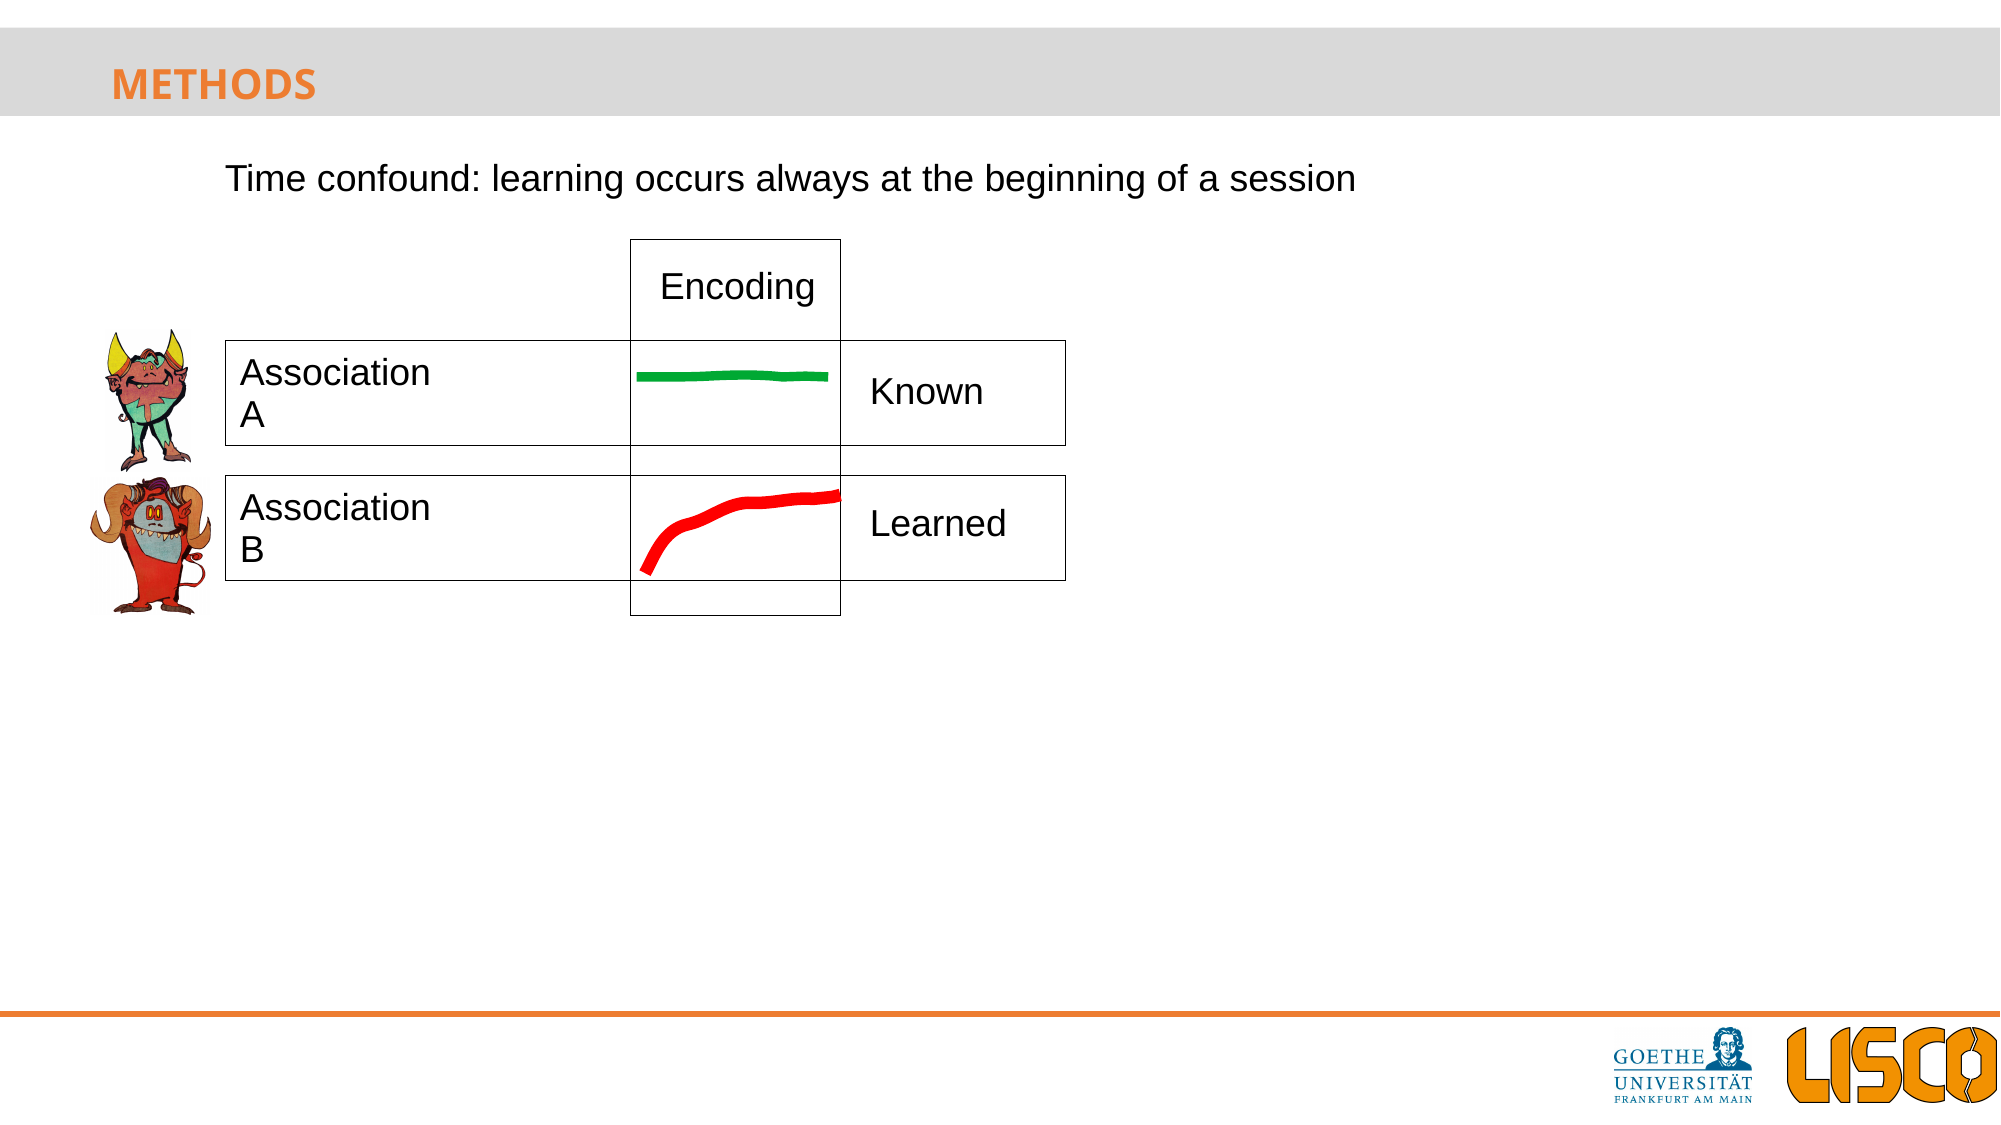

METHODS
Time confound: learning occurs always at the beginning of a session
Encoding
Association
A
Known
Association
B
Learned